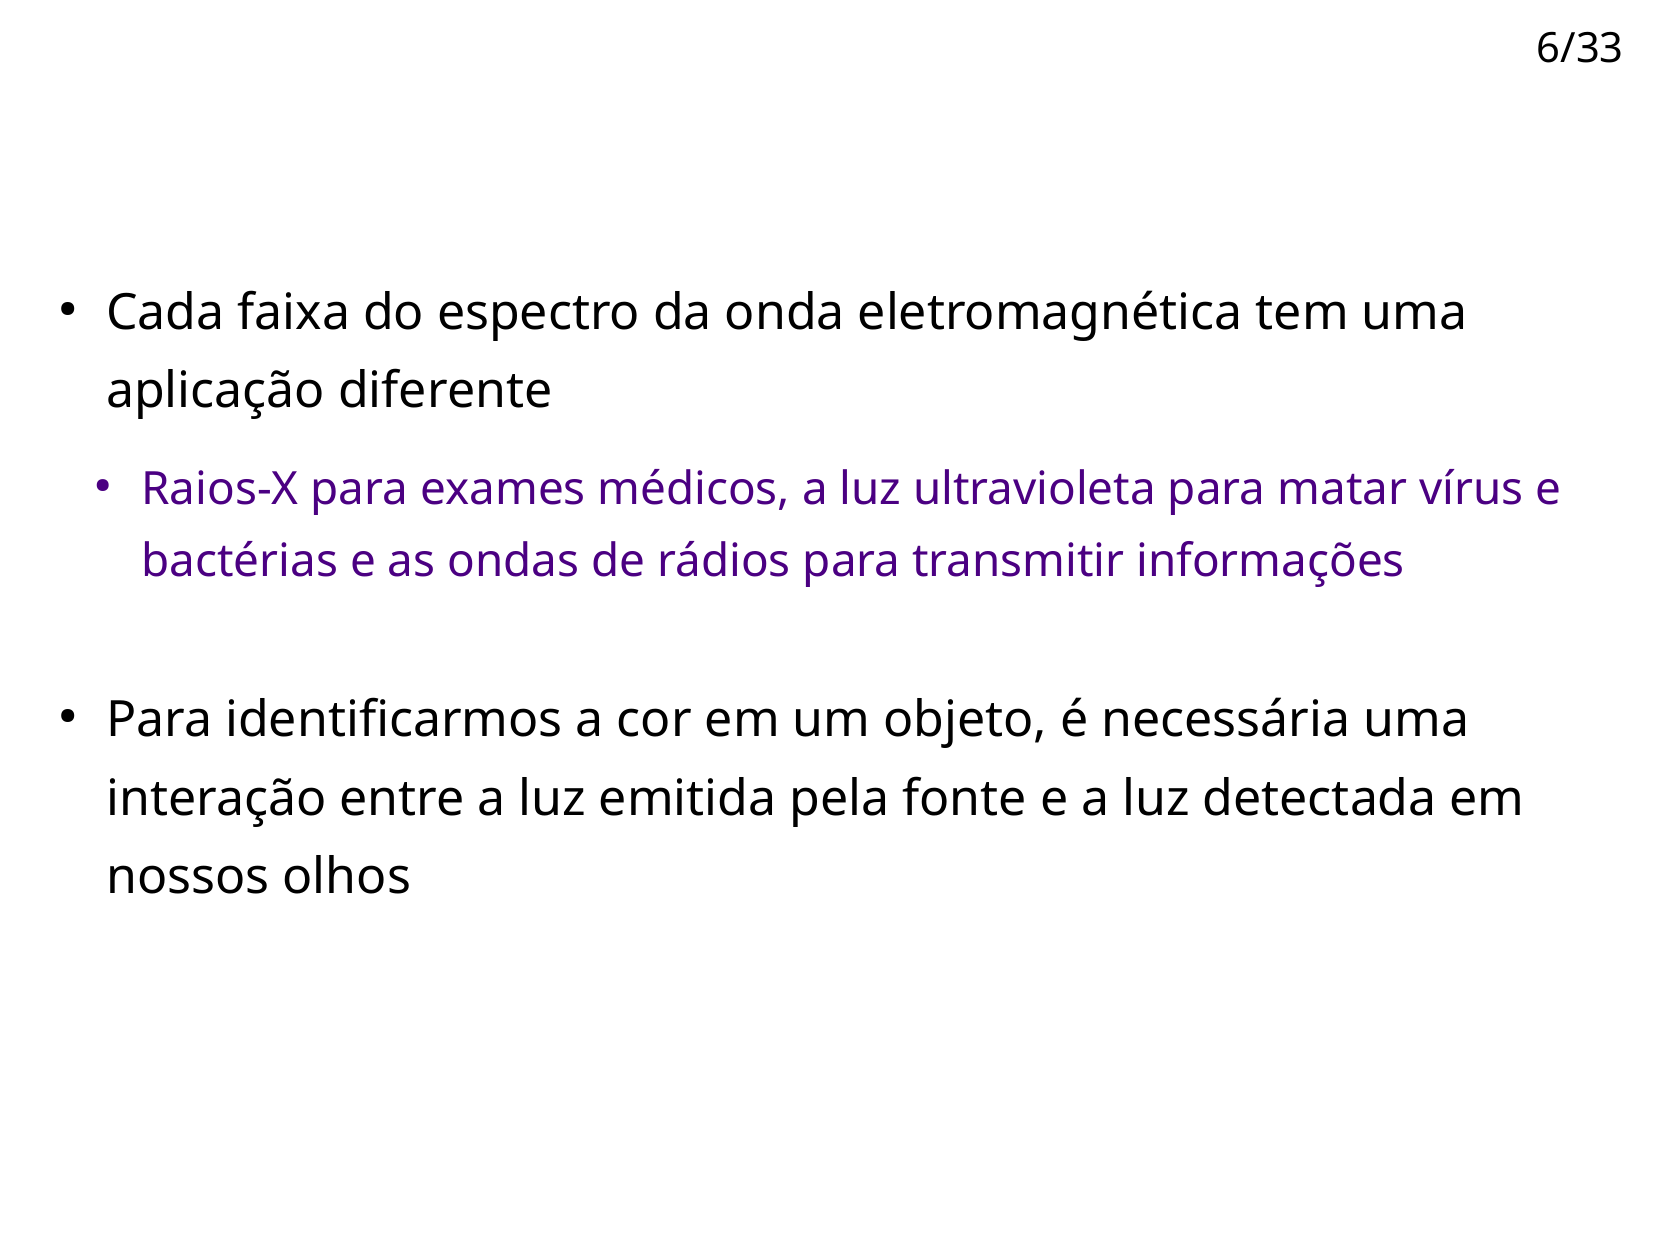

6
#
Cada faixa do espectro da onda eletromagnética tem uma aplicação diferente
Raios-X para exames médicos, a luz ultravioleta para matar vírus e bactérias e as ondas de rádios para transmitir informações
Para identificarmos a cor em um objeto, é necessária uma interação entre a luz emitida pela fonte e a luz detectada em nossos olhos